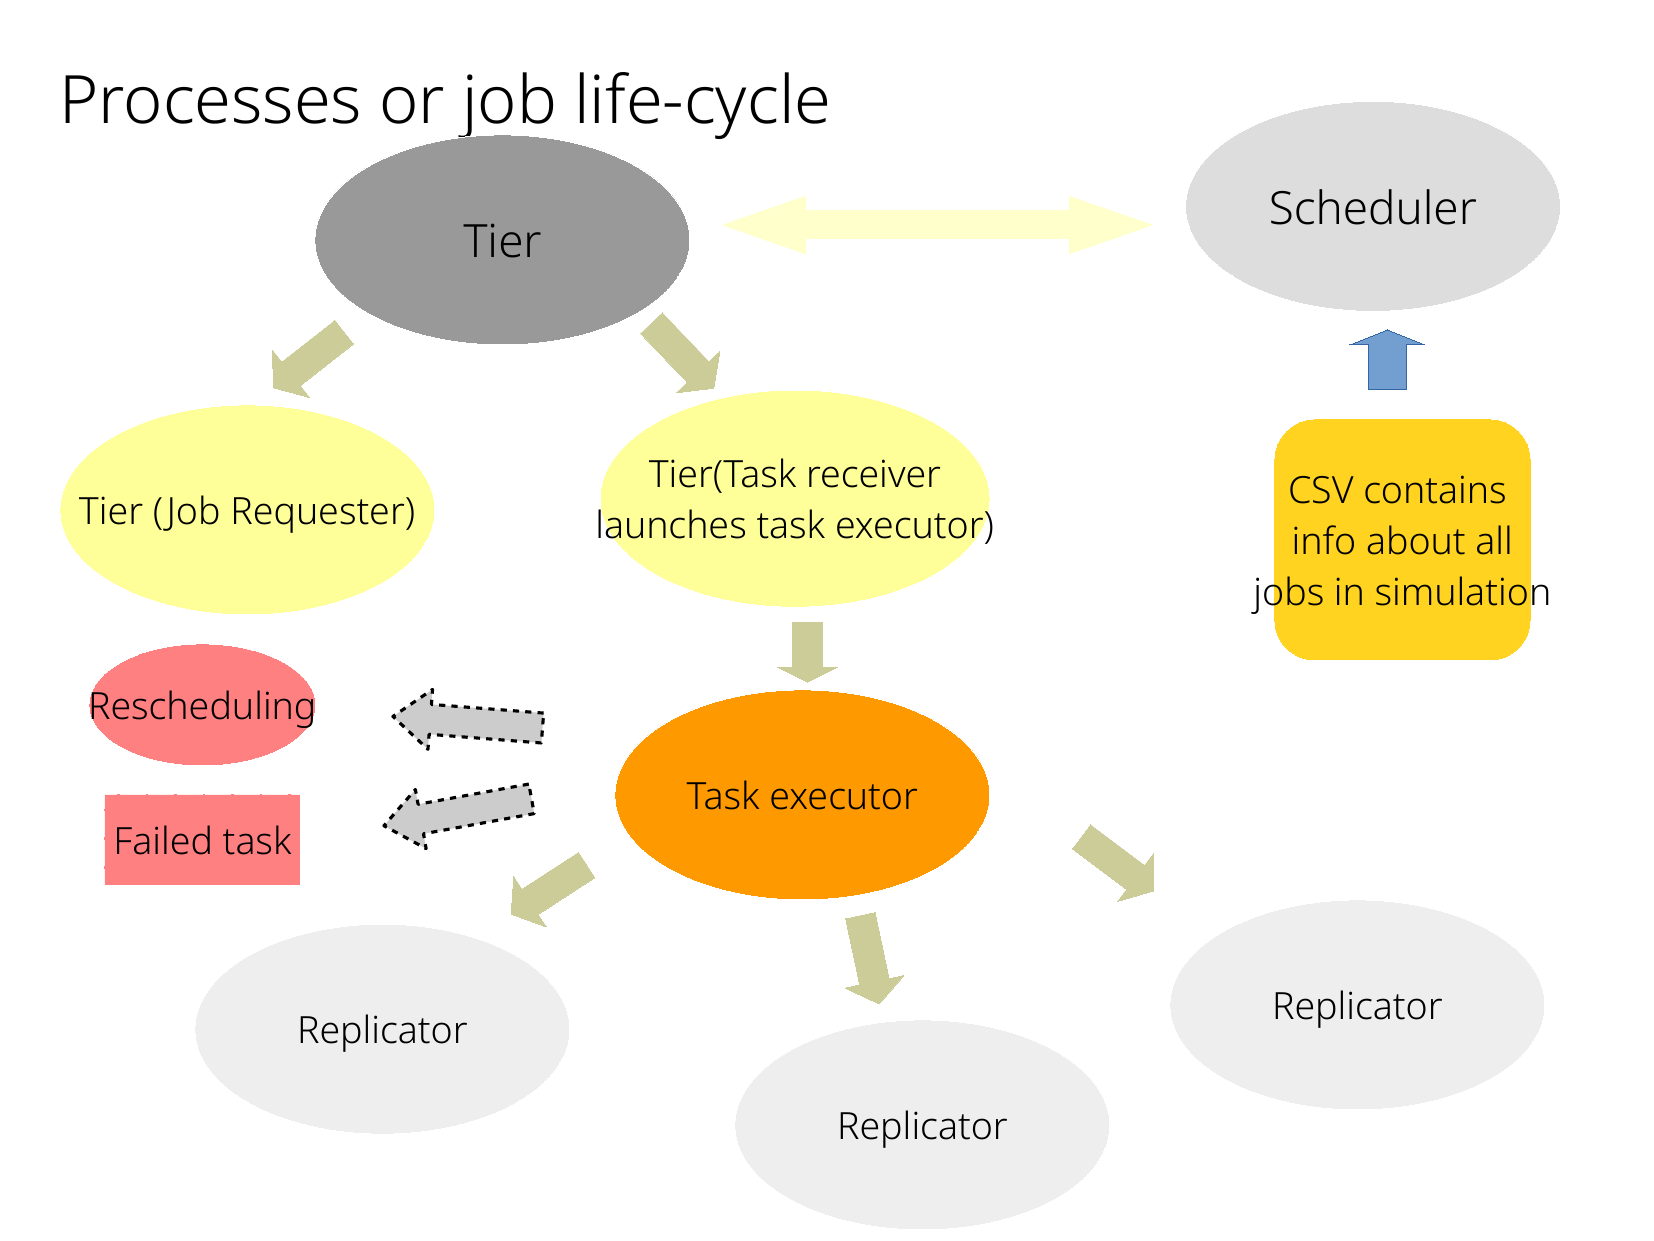

Processes or job life-cycle
Scheduler
Tier
Tier(Task receiver
launches task executor)
Tier (Job Requester)
CSV contains
info about all
 jobs in simulation
Rescheduling
Task executor
Failed task
Replicator
Replicator
Replicator